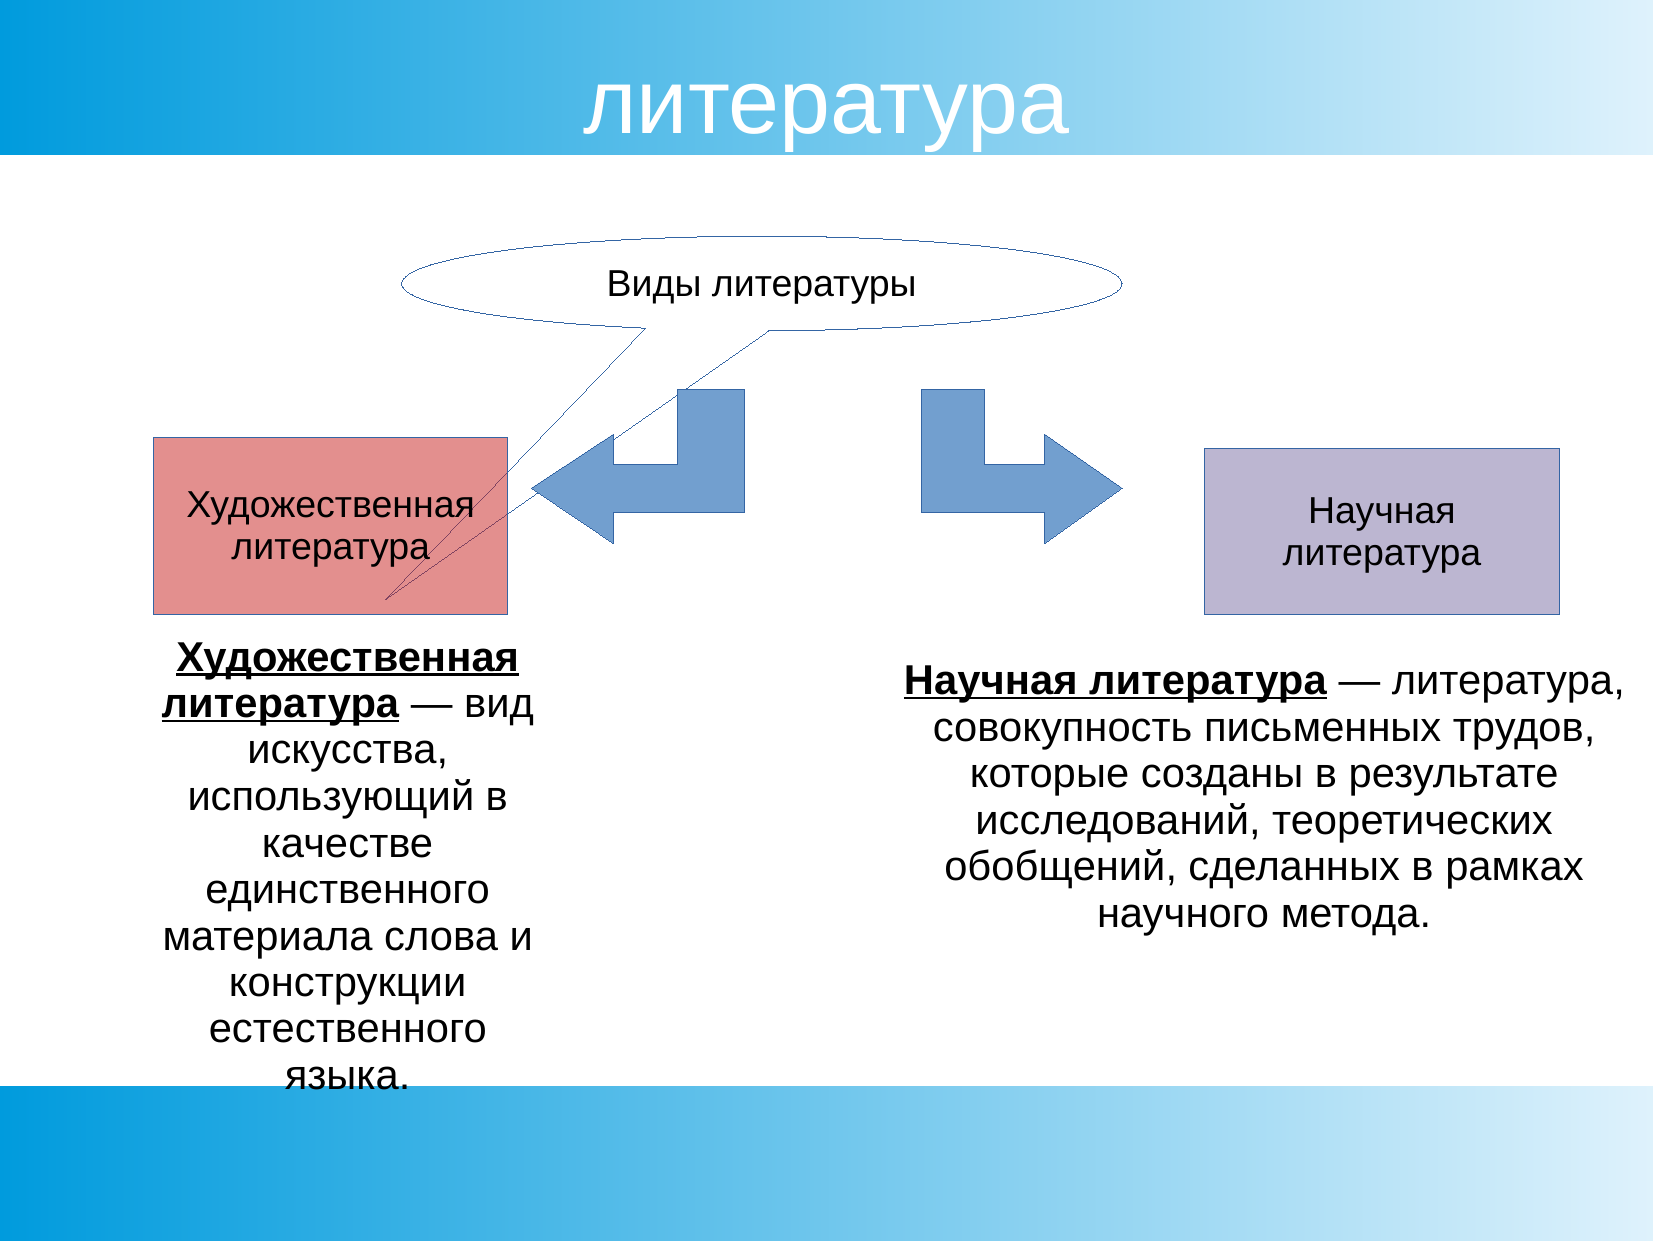

# литература
Виды литературы
Художественная
литература
Научная
литература
Художественная литература — вид искусства, использующий в качестве единственного материала слова и конструкции естественного языка.
Научная литература — литература, совокупность письменных трудов, которые созданы в результате исследований, теоретических обобщений, сделанных в рамках научного метода.